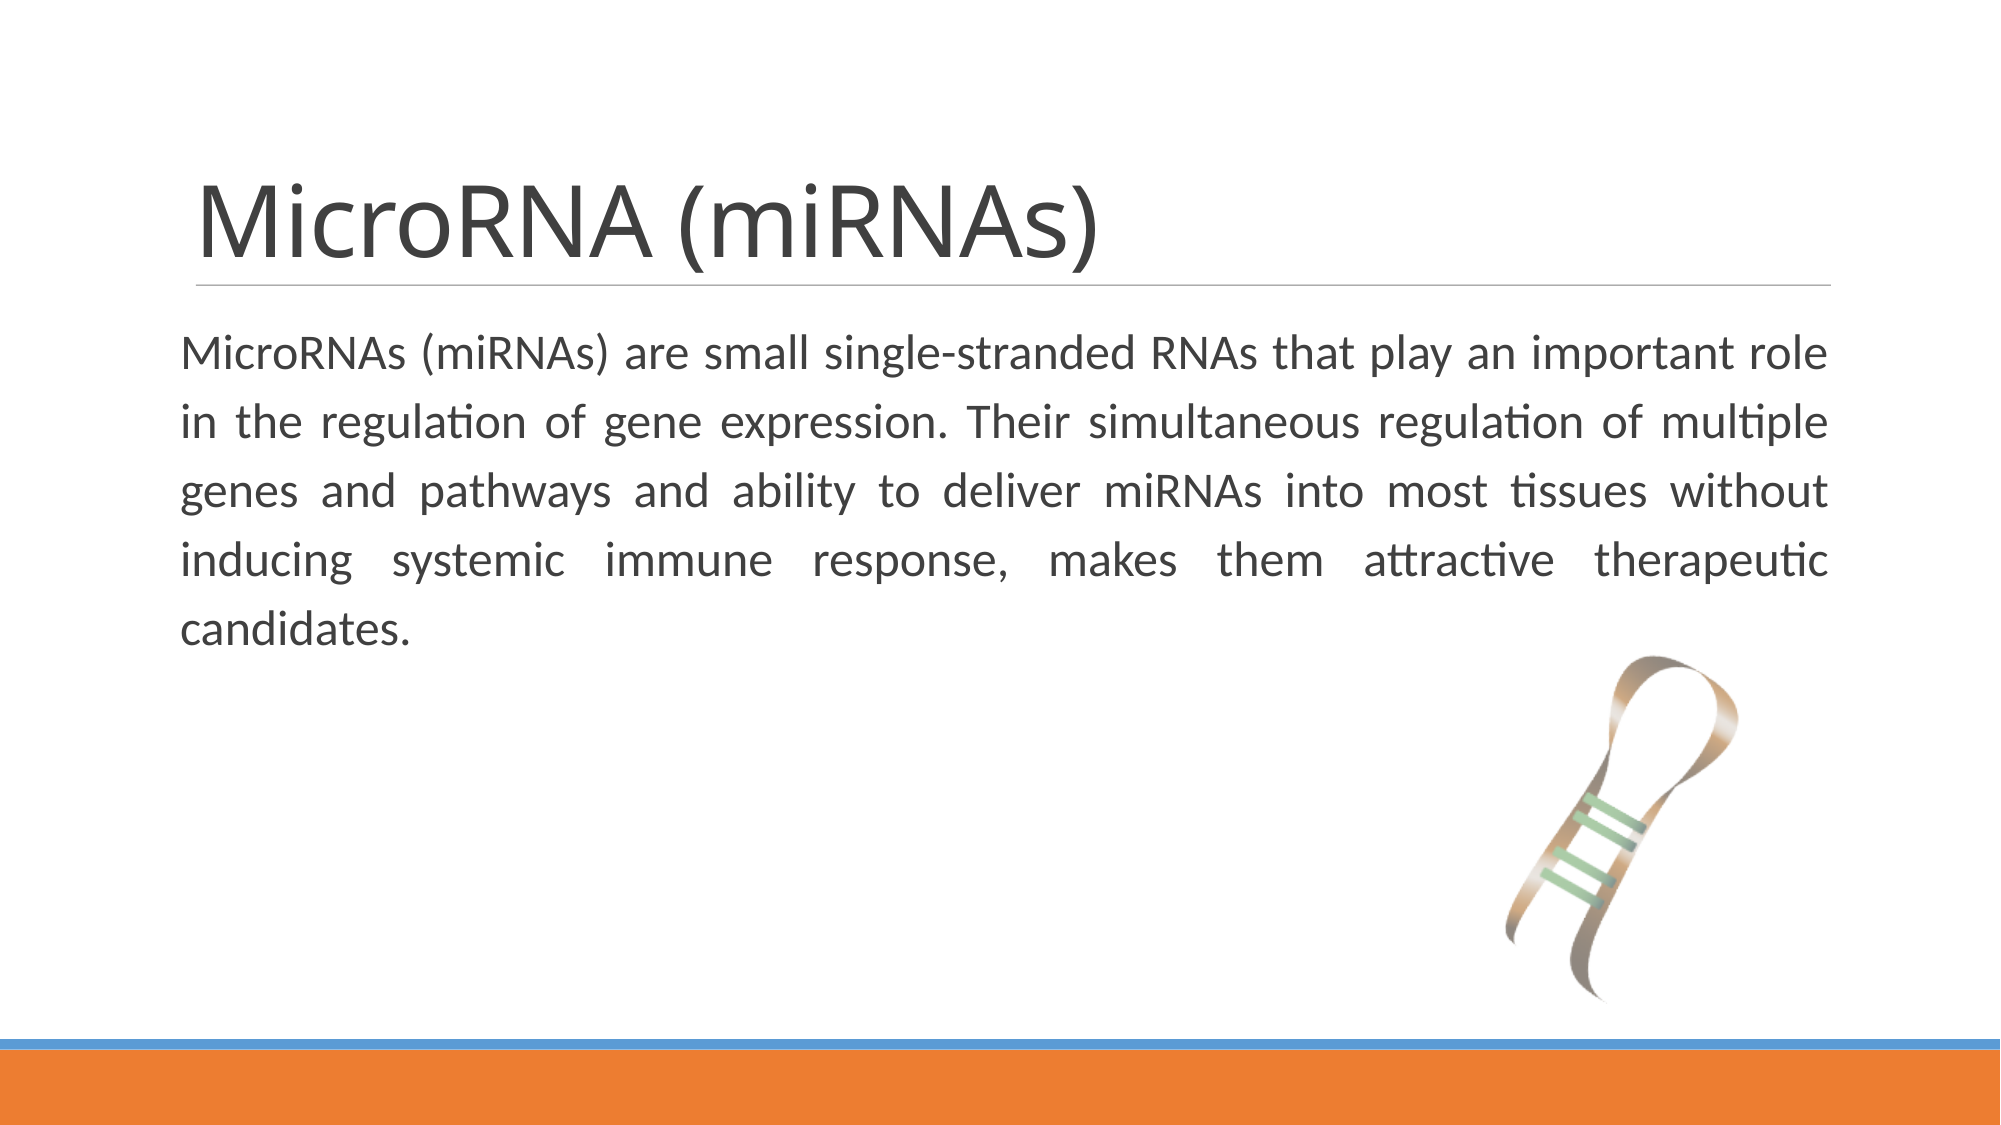

# MicroRNA (miRNAs)
MicroRNAs (miRNAs) are small single-stranded RNAs that play an important role in the regulation of gene expression. Their simultaneous regulation of multiple genes and pathways and ability to deliver miRNAs into most tissues without inducing systemic immune response, makes them attractive therapeutic candidates.